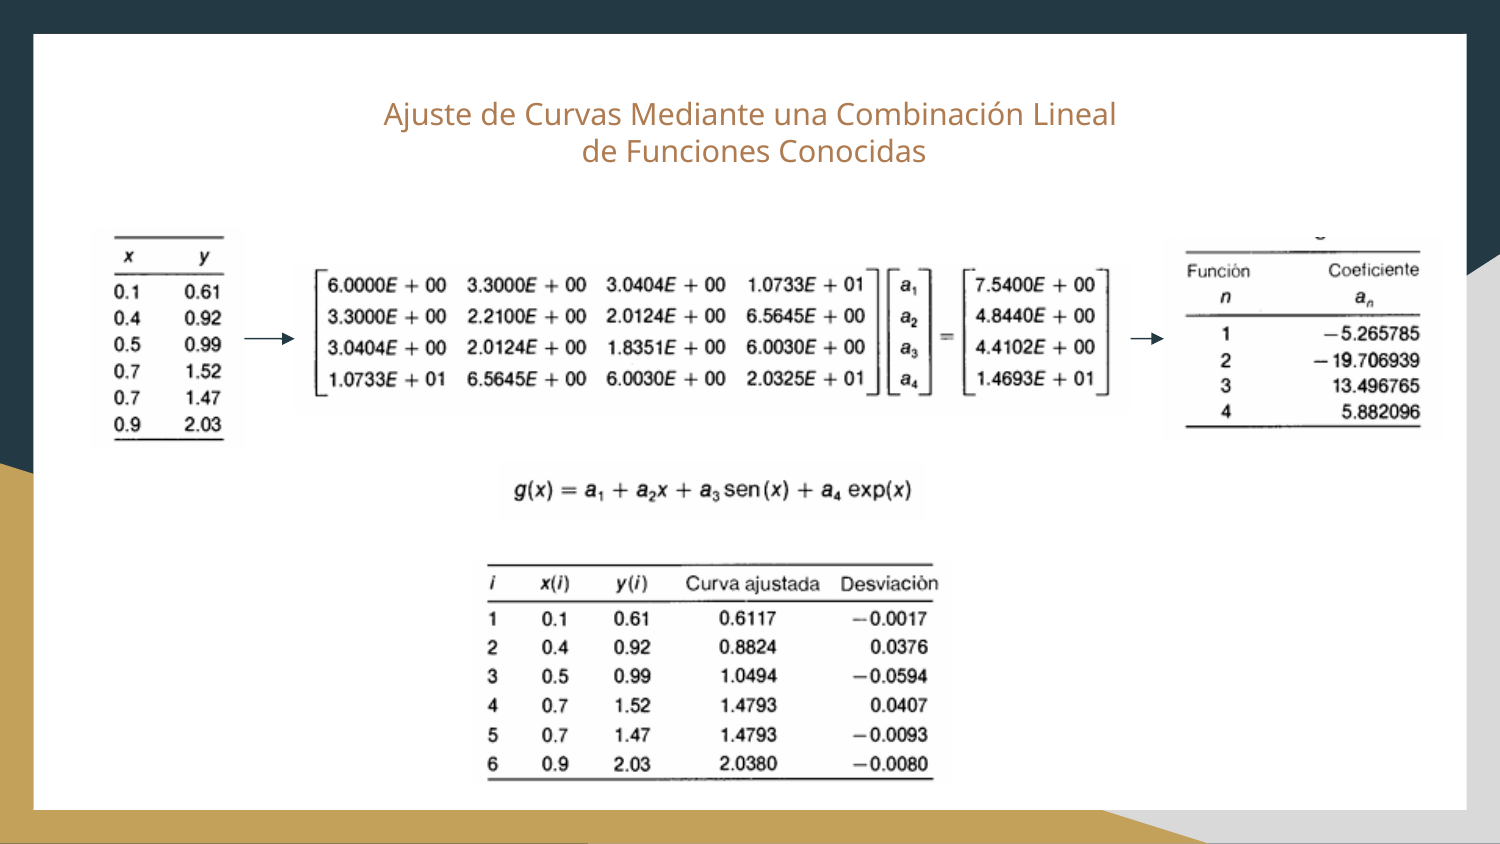

# Ajuste de Curvas Mediante una Combinación Lineal de Funciones Conocidas